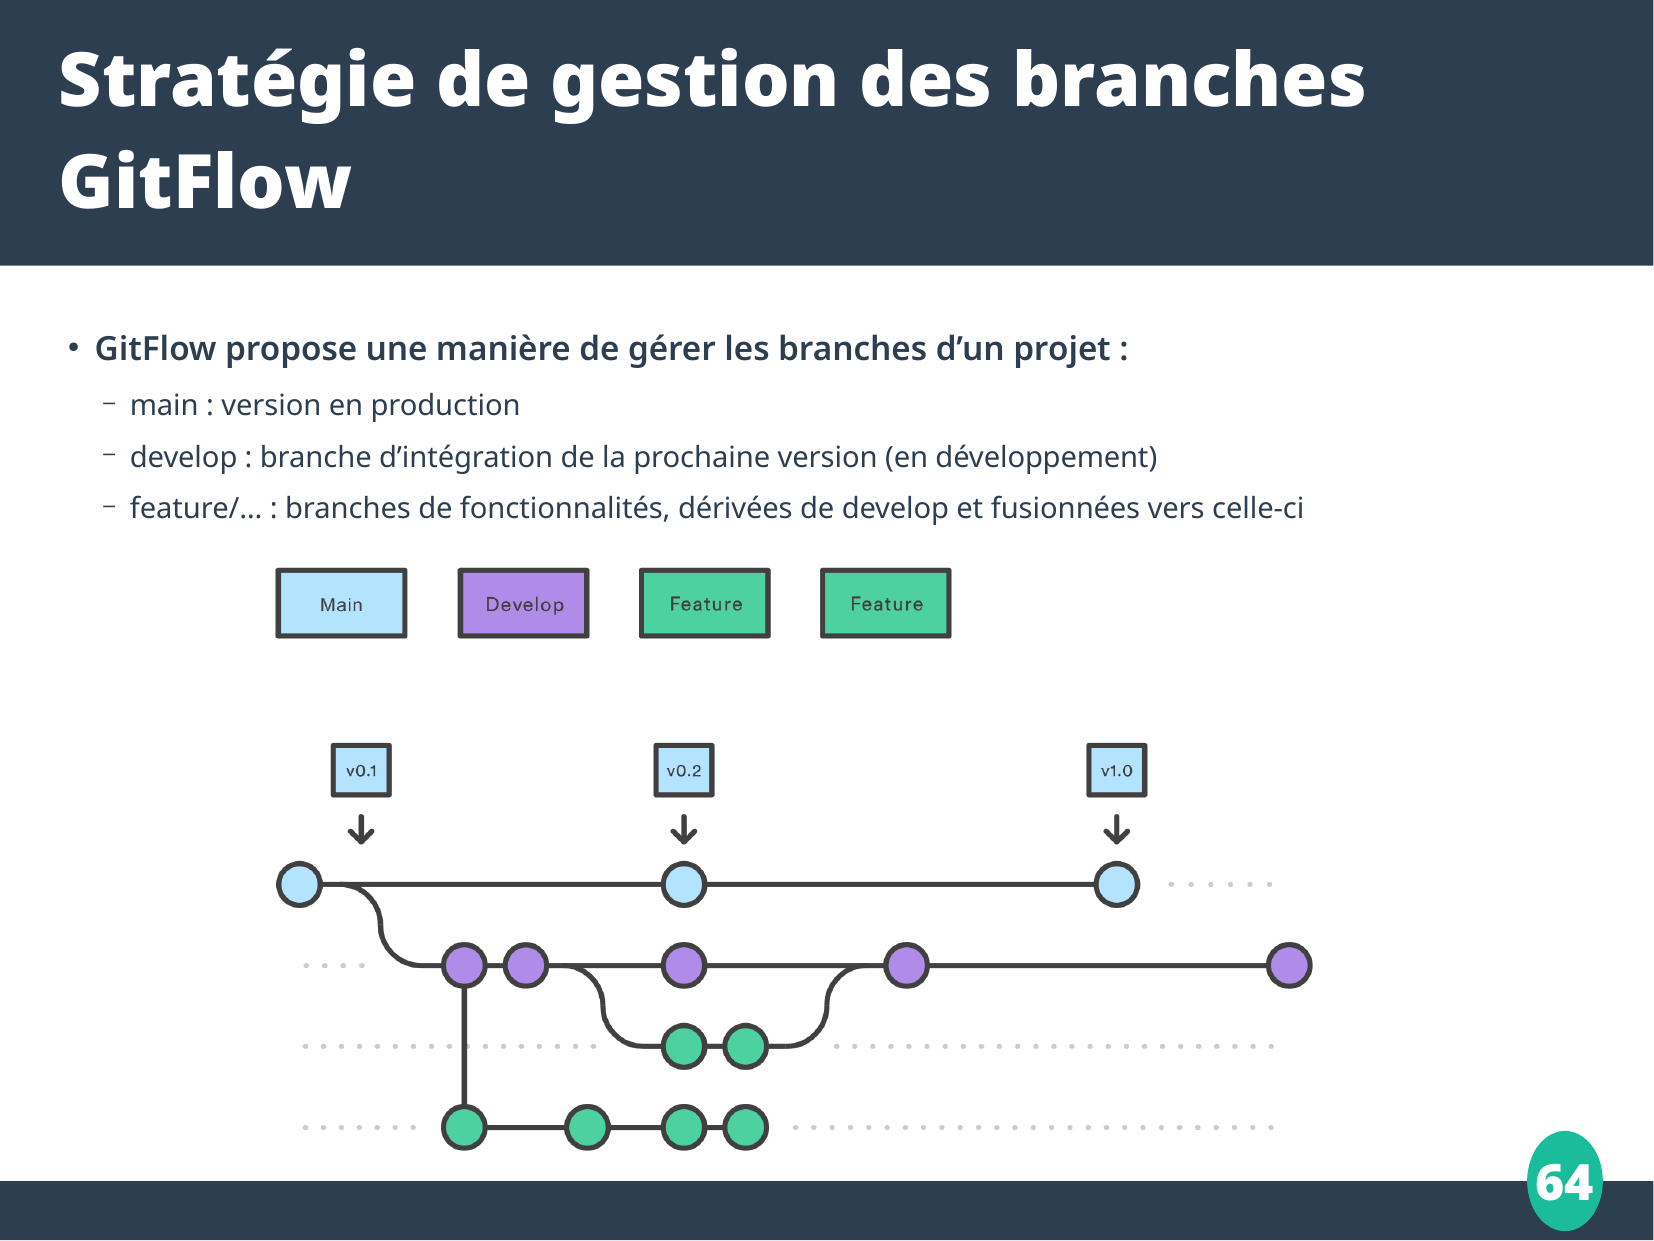

# Stratégie de gestion des branches GitFlow
GitFlow propose une manière de gérer les branches d’un projet :
main : version en production
develop : branche d’intégration de la prochaine version (en développement)
feature/… : branches de fonctionnalités, dérivées de develop et fusionnées vers celle-ci